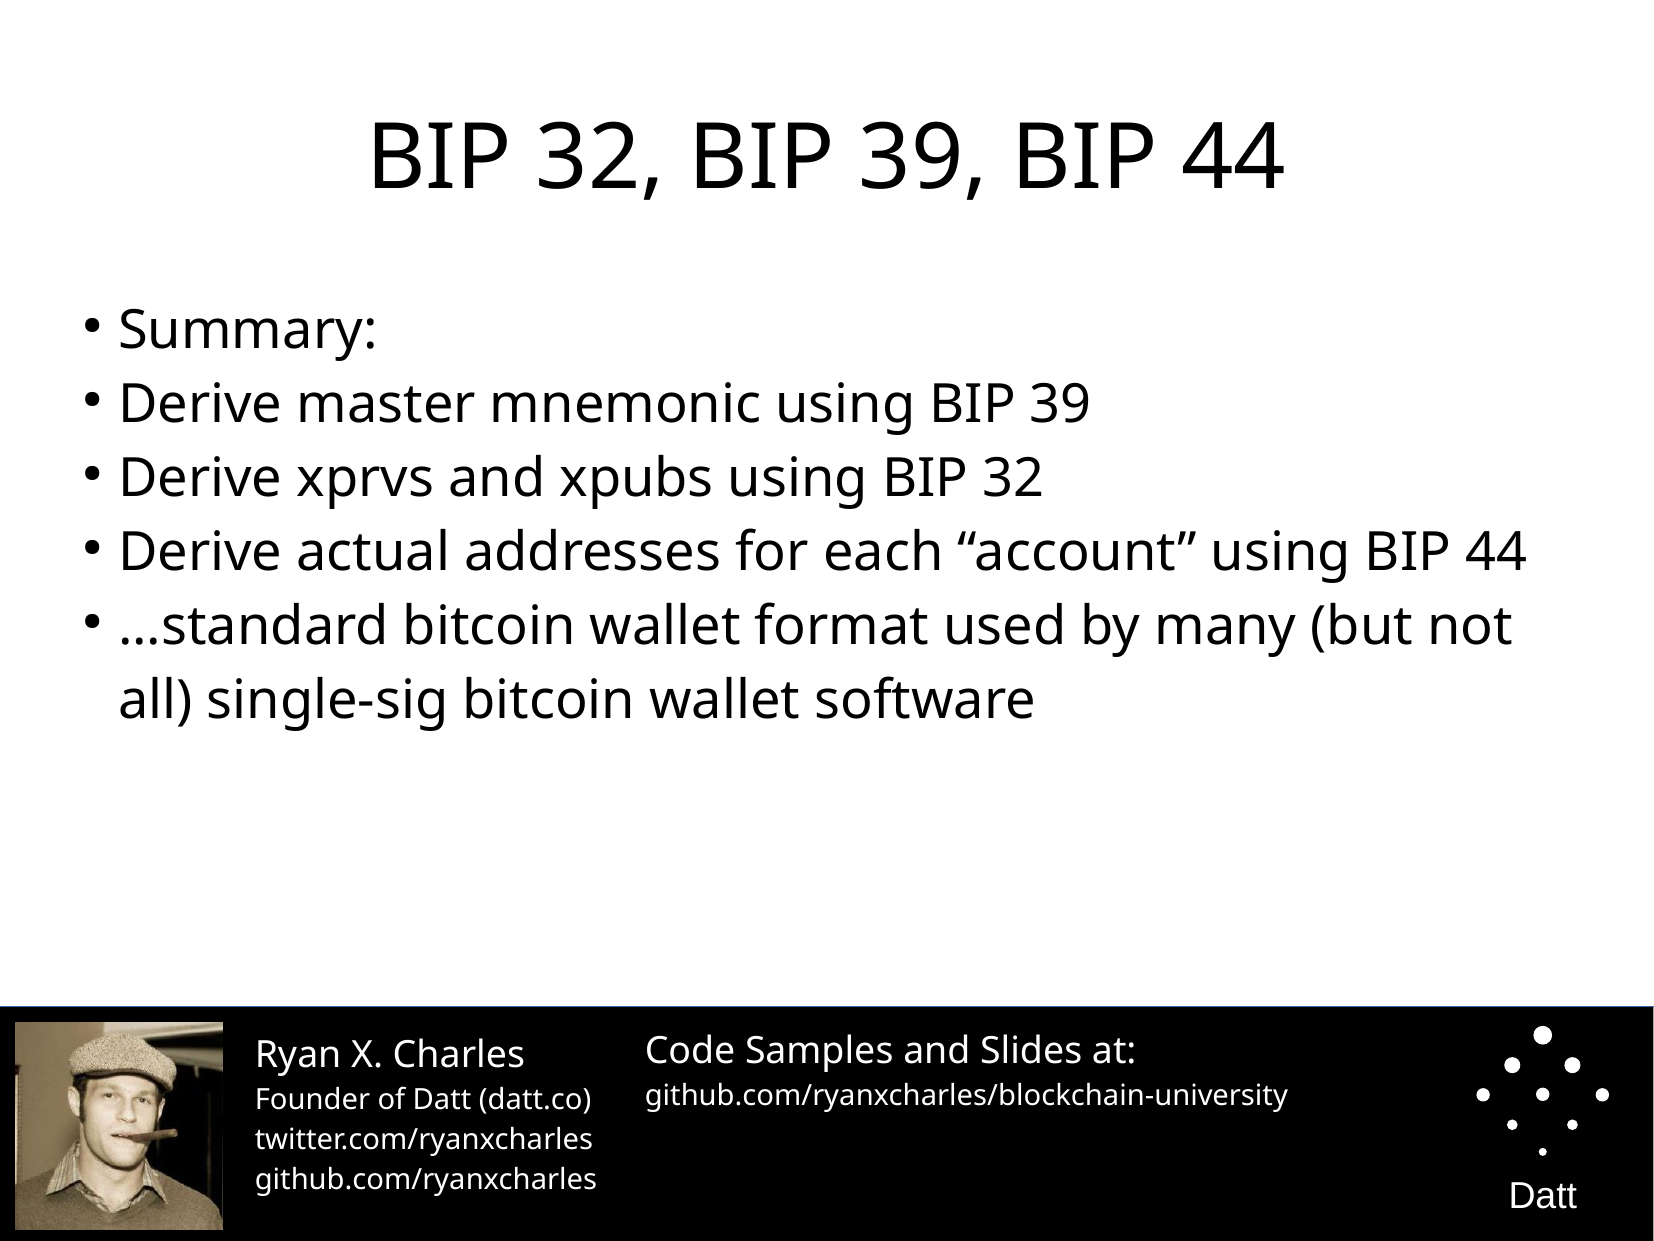

BIP 32, BIP 39, BIP 44
# Summary:
Derive master mnemonic using BIP 39
Derive xprvs and xpubs using BIP 32
Derive actual addresses for each “account” using BIP 44
...standard bitcoin wallet format used by many (but not all) single-sig bitcoin wallet software
Code Samples and Slides at:
github.com/ryanxcharles/blockchain-university
Ryan X. Charles
Founder of Datt (datt.co)
twitter.com/ryanxcharles
github.com/ryanxcharles
Datt